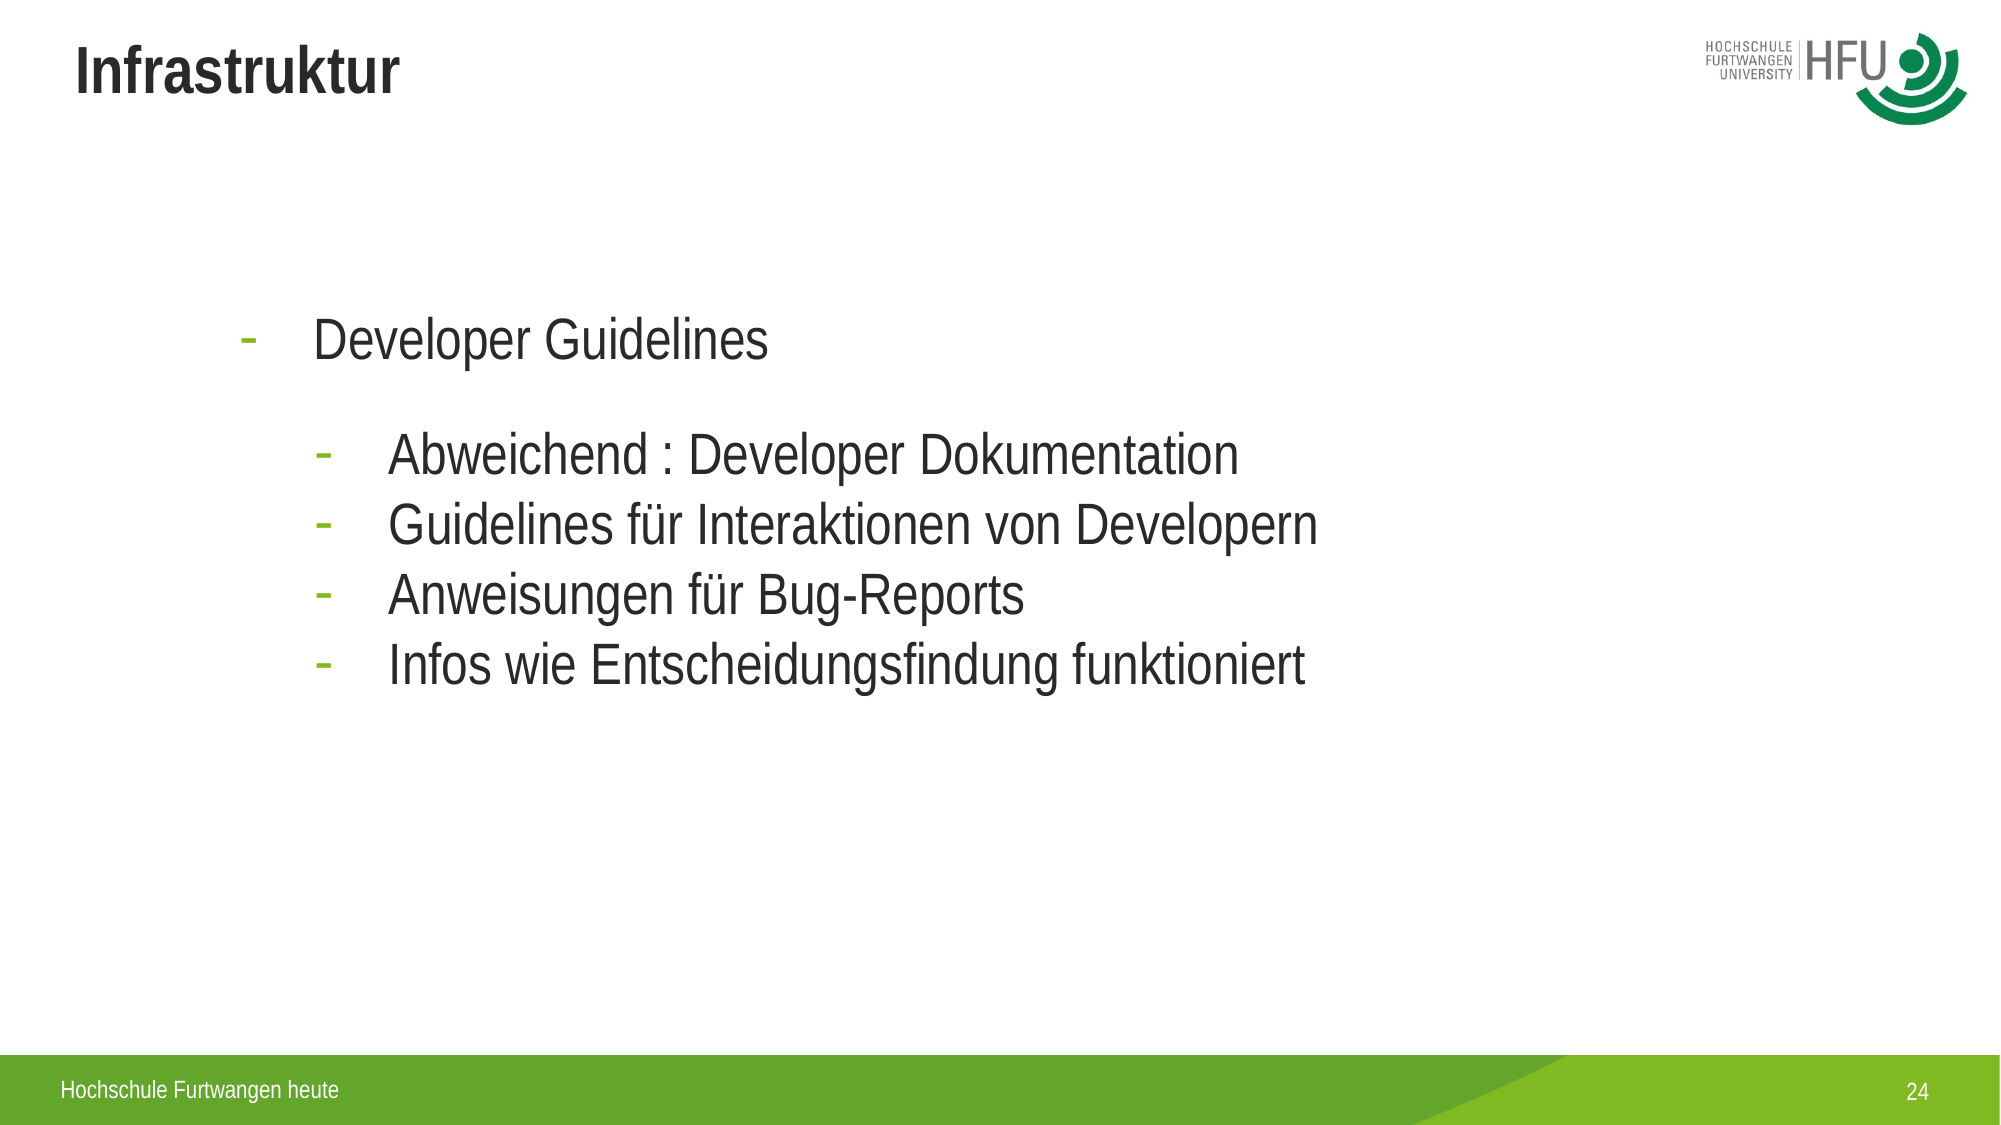

Infrastruktur
Developer Guidelines
Abweichend : Developer Dokumentation
Guidelines für Interaktionen von Developern
Anweisungen für Bug-Reports
Infos wie Entscheidungsfindung funktioniert
Hochschule Furtwangen heute